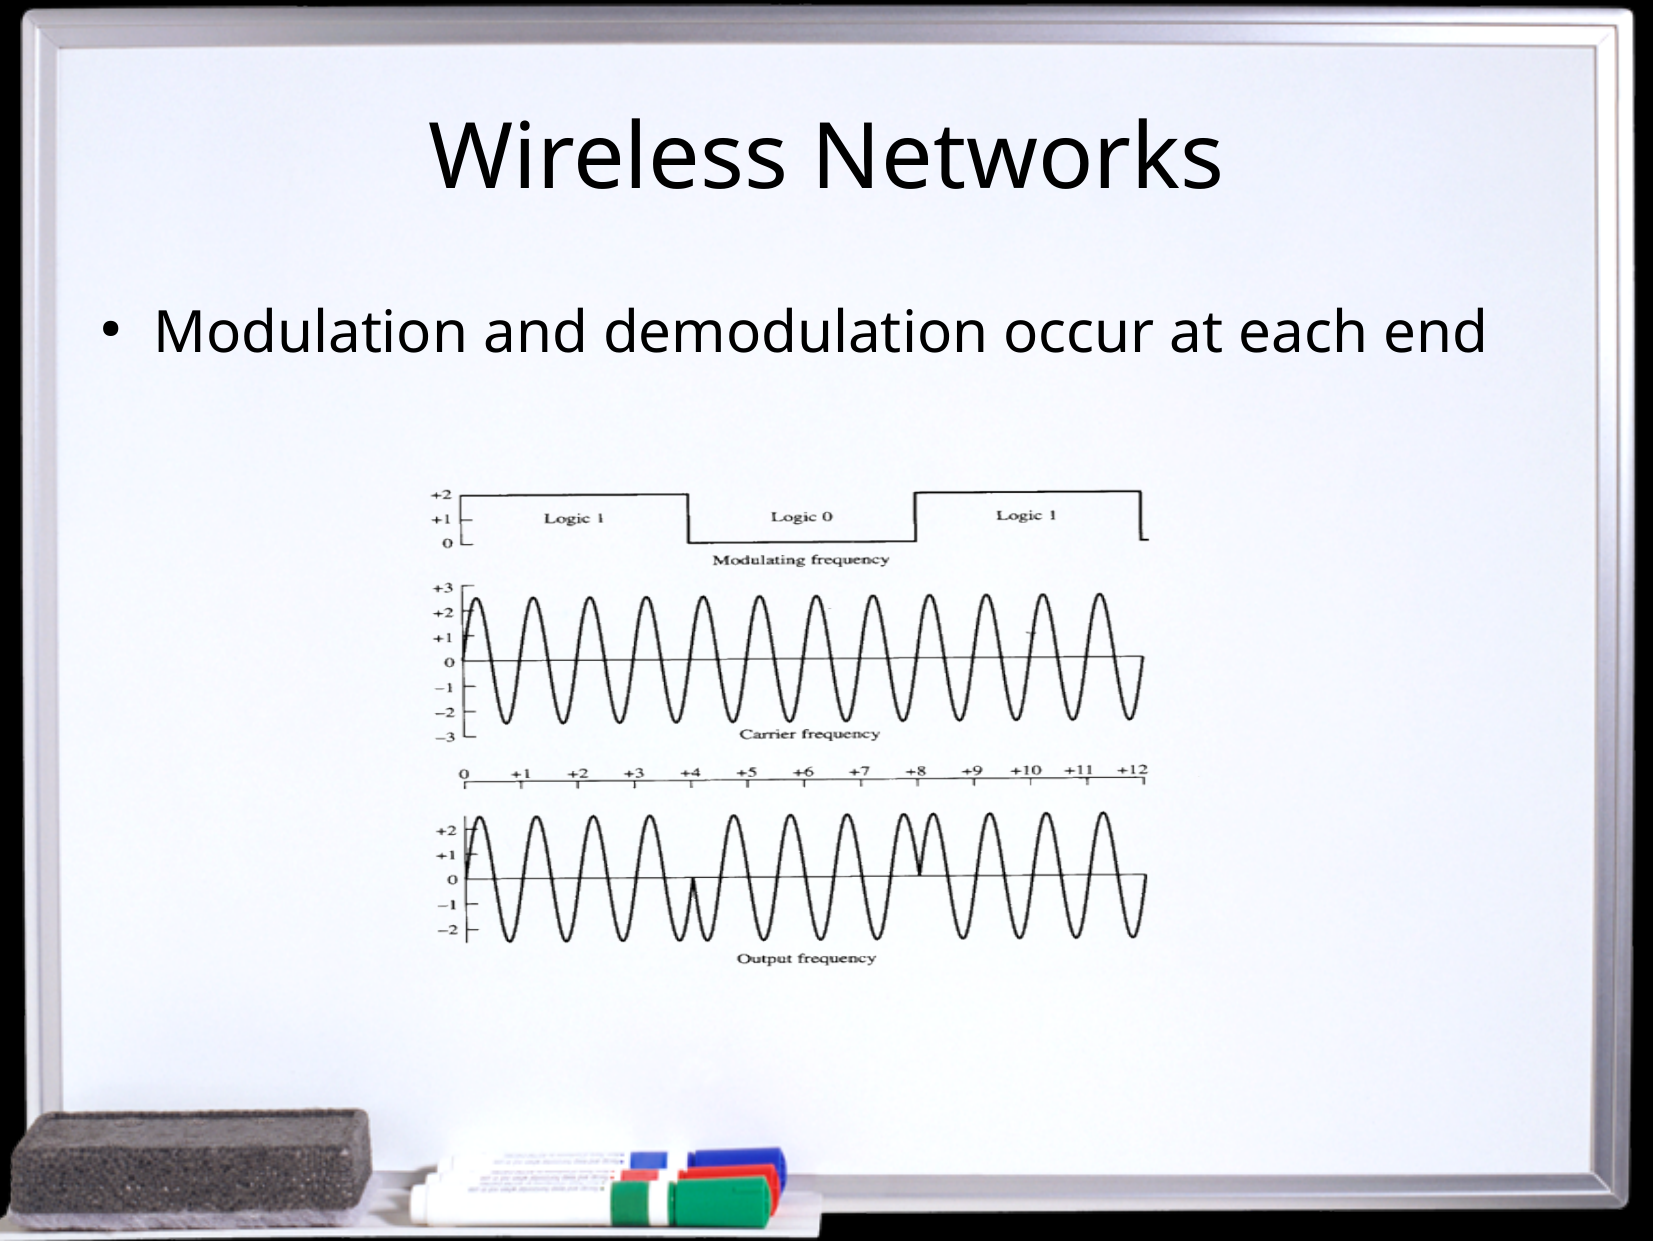

# Wireless Networks
Modulation and demodulation occur at each end